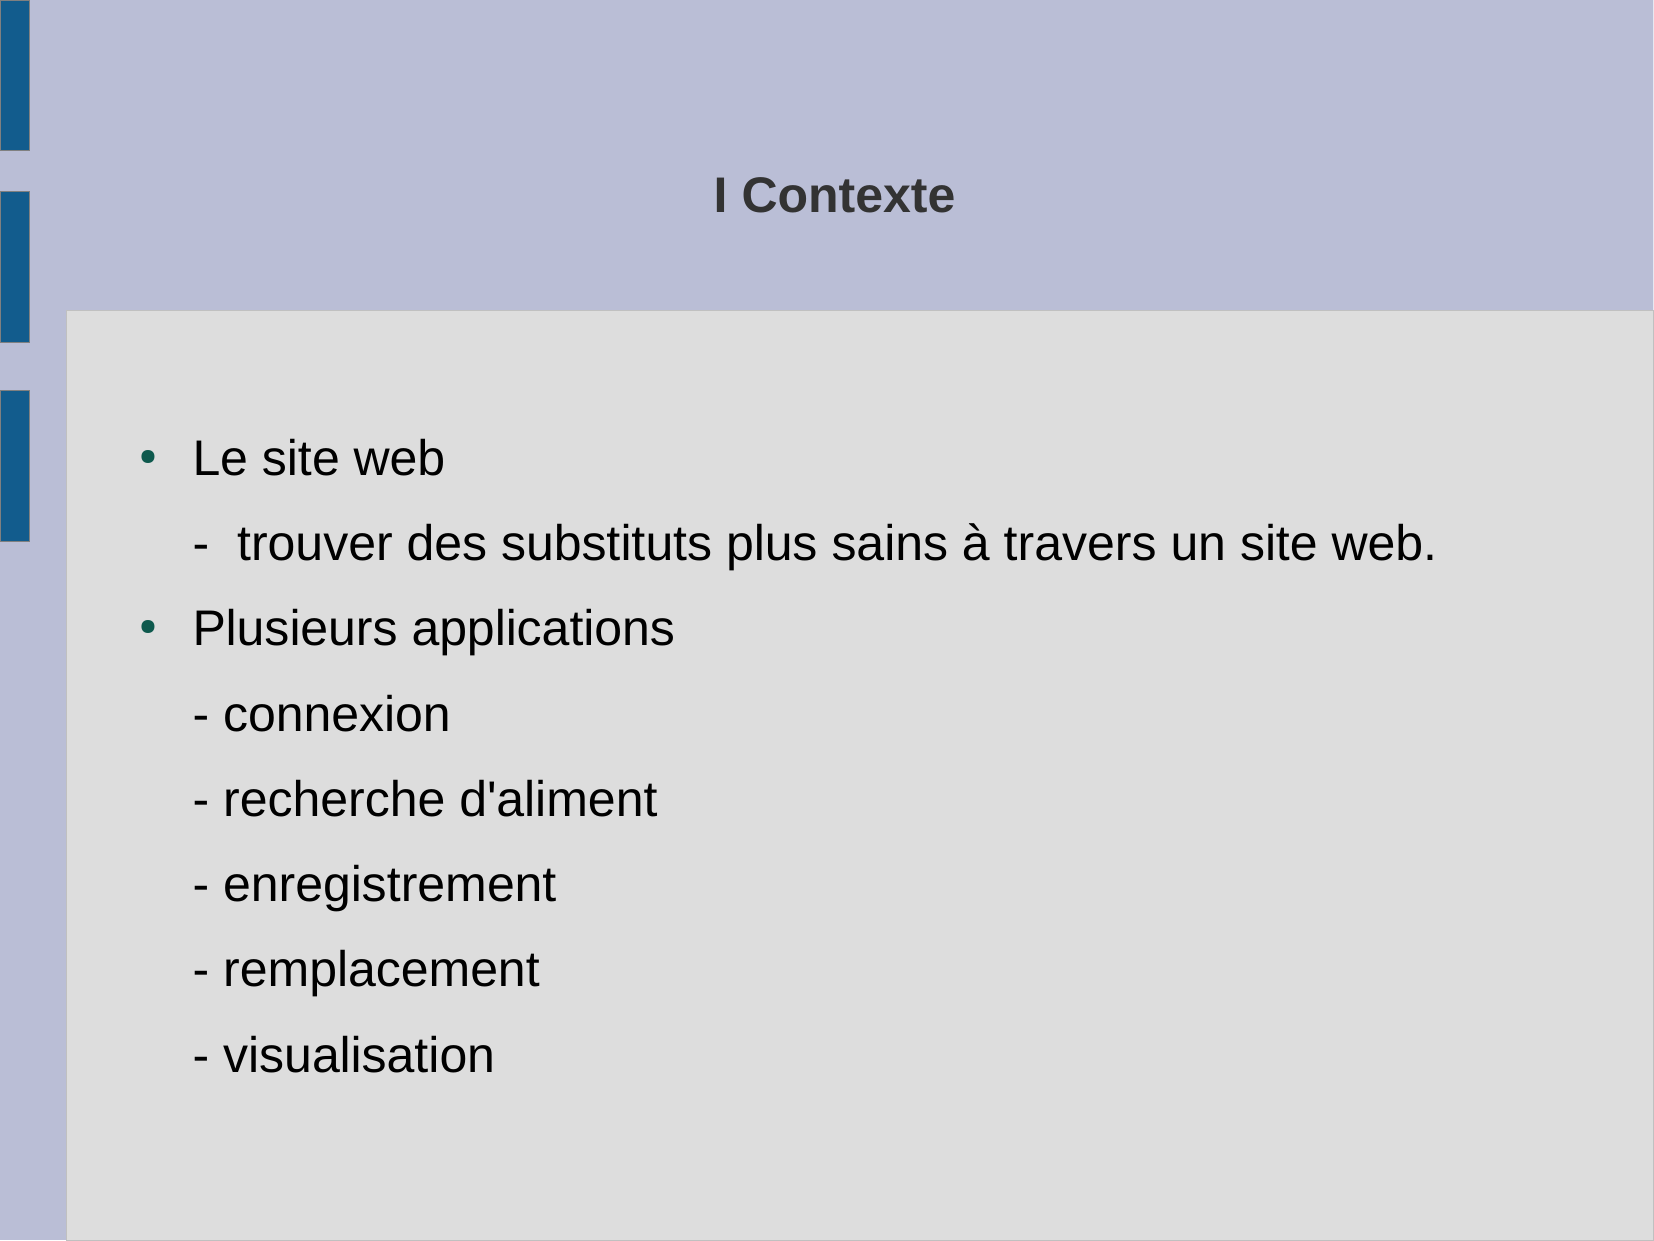

# I Contexte
Le site web
- trouver des substituts plus sains à travers un site web.
Plusieurs applications
- connexion
- recherche d'aliment
- enregistrement
- remplacement
- visualisation